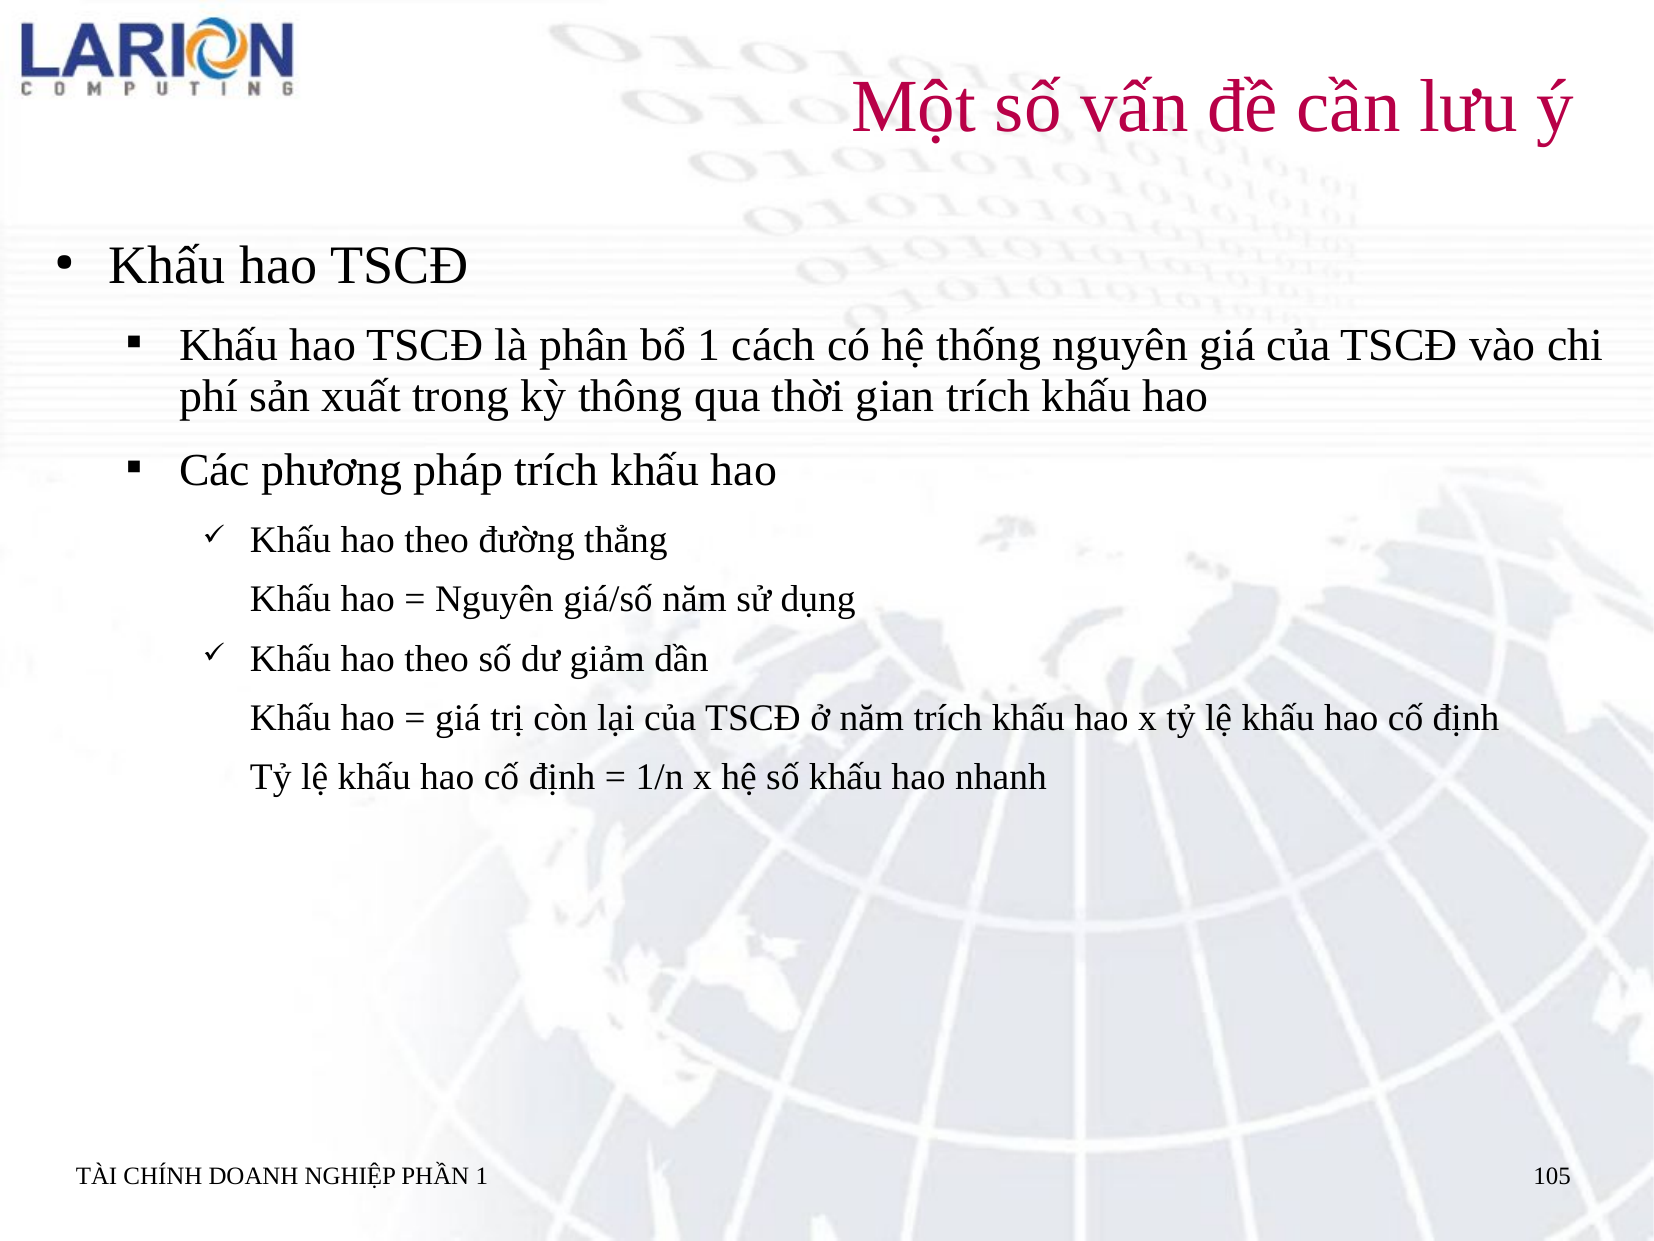

# Một số vấn đề cần lưu ý
Khấu hao TSCĐ
Khấu hao TSCĐ là phân bổ 1 cách có hệ thống nguyên giá của TSCĐ vào chi phí sản xuất trong kỳ thông qua thời gian trích khấu hao
Các phương pháp trích khấu hao
Khấu hao theo đường thẳng
Khấu hao = Nguyên giá/số năm sử dụng
Khấu hao theo số dư giảm dần
Khấu hao = giá trị còn lại của TSCĐ ở năm trích khấu hao x tỷ lệ khấu hao cố định
Tỷ lệ khấu hao cố định = 1/n x hệ số khấu hao nhanh
TÀI CHÍNH DOANH NGHIỆP PHẦN 1
105